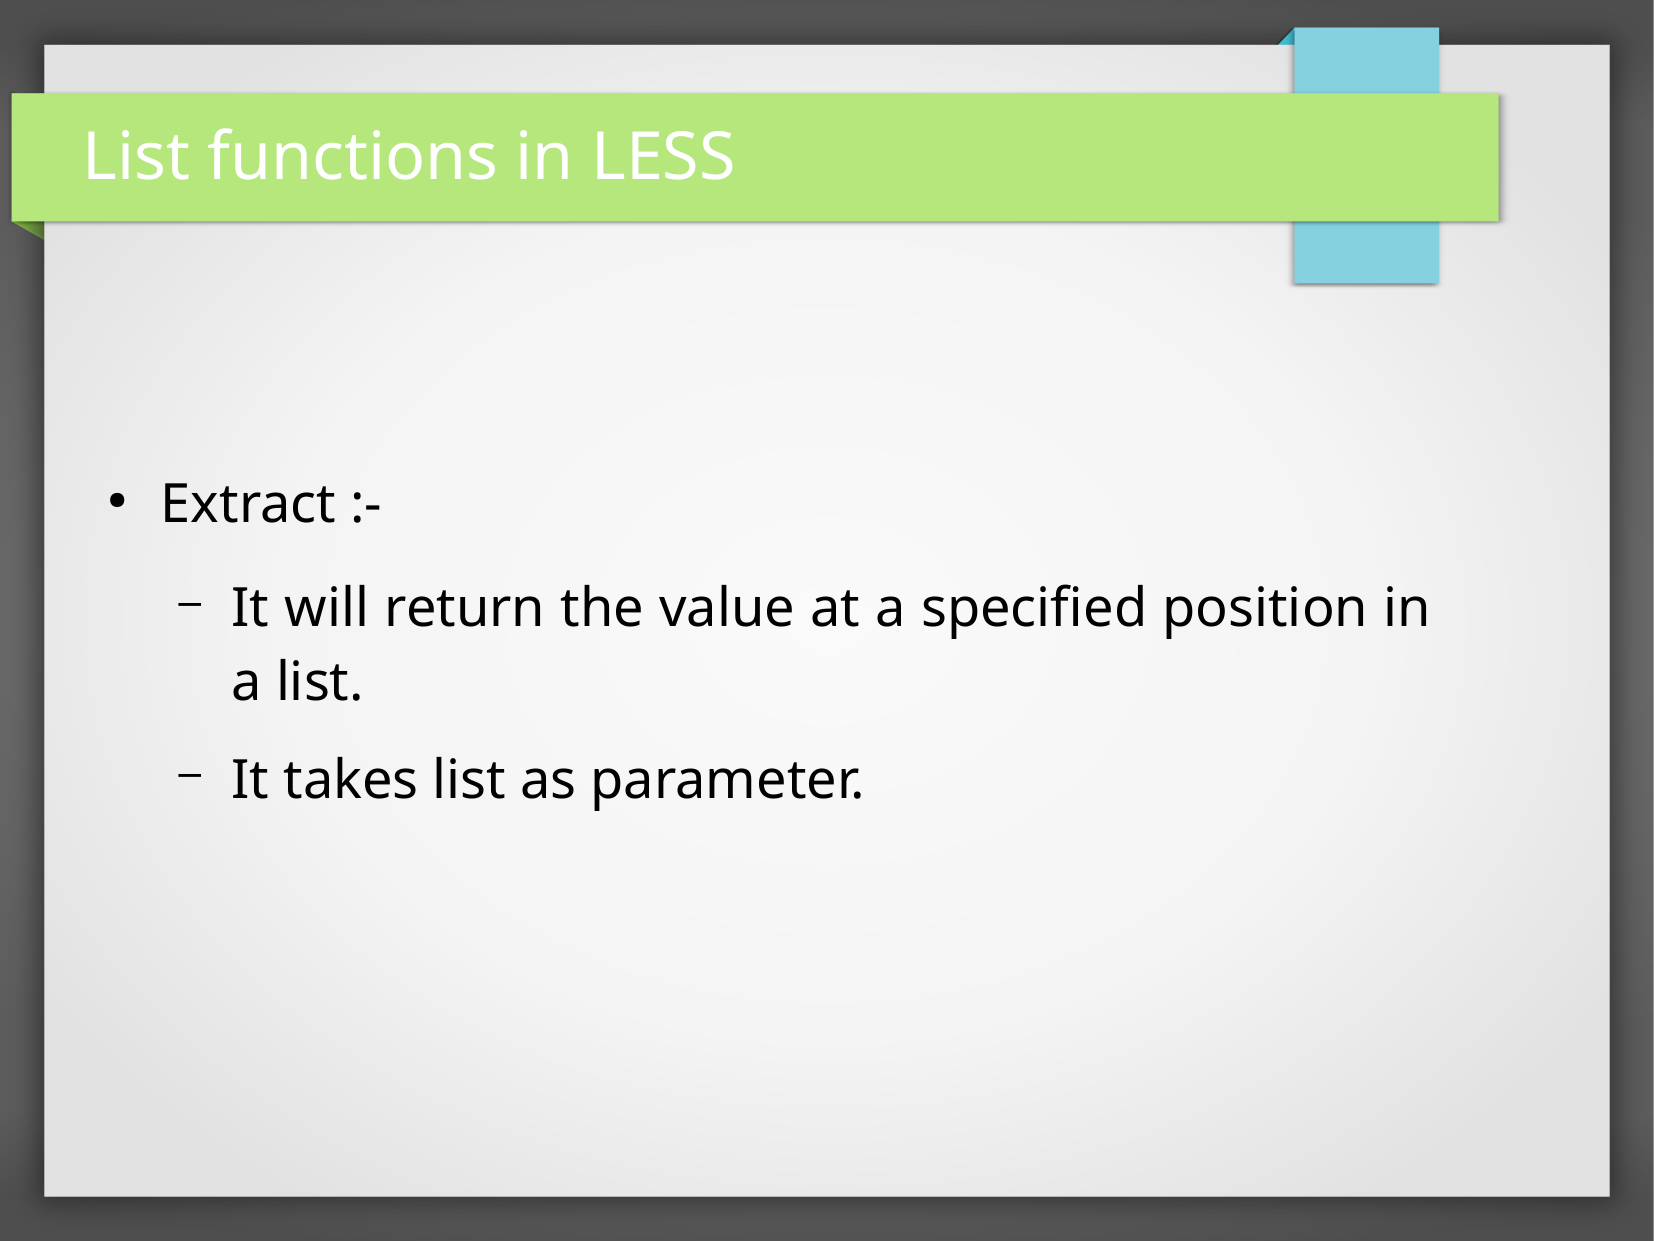

# List functions in LESS
Extract :-
It will return the value at a specified position in a list.
It takes list as parameter.